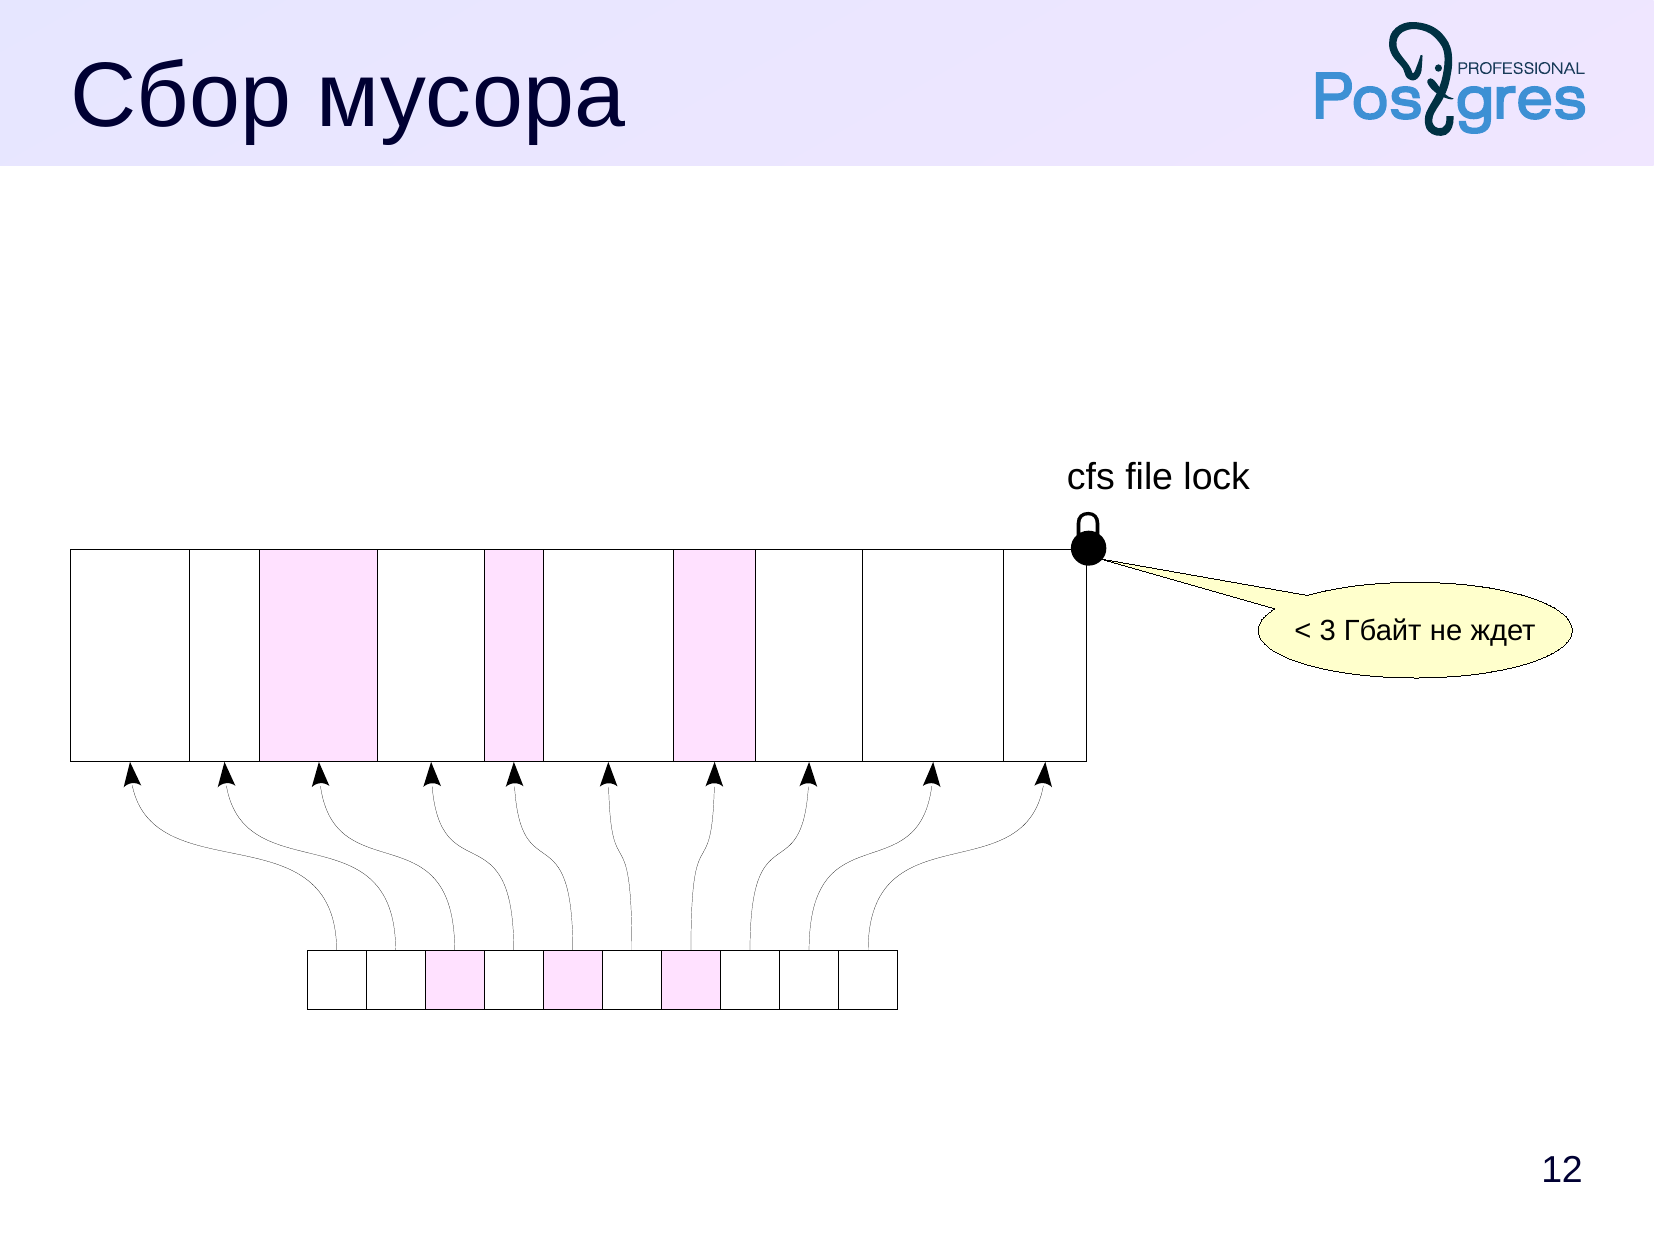

# Сбор мусора
cfs file lock
< 3 Гбайт не ждет